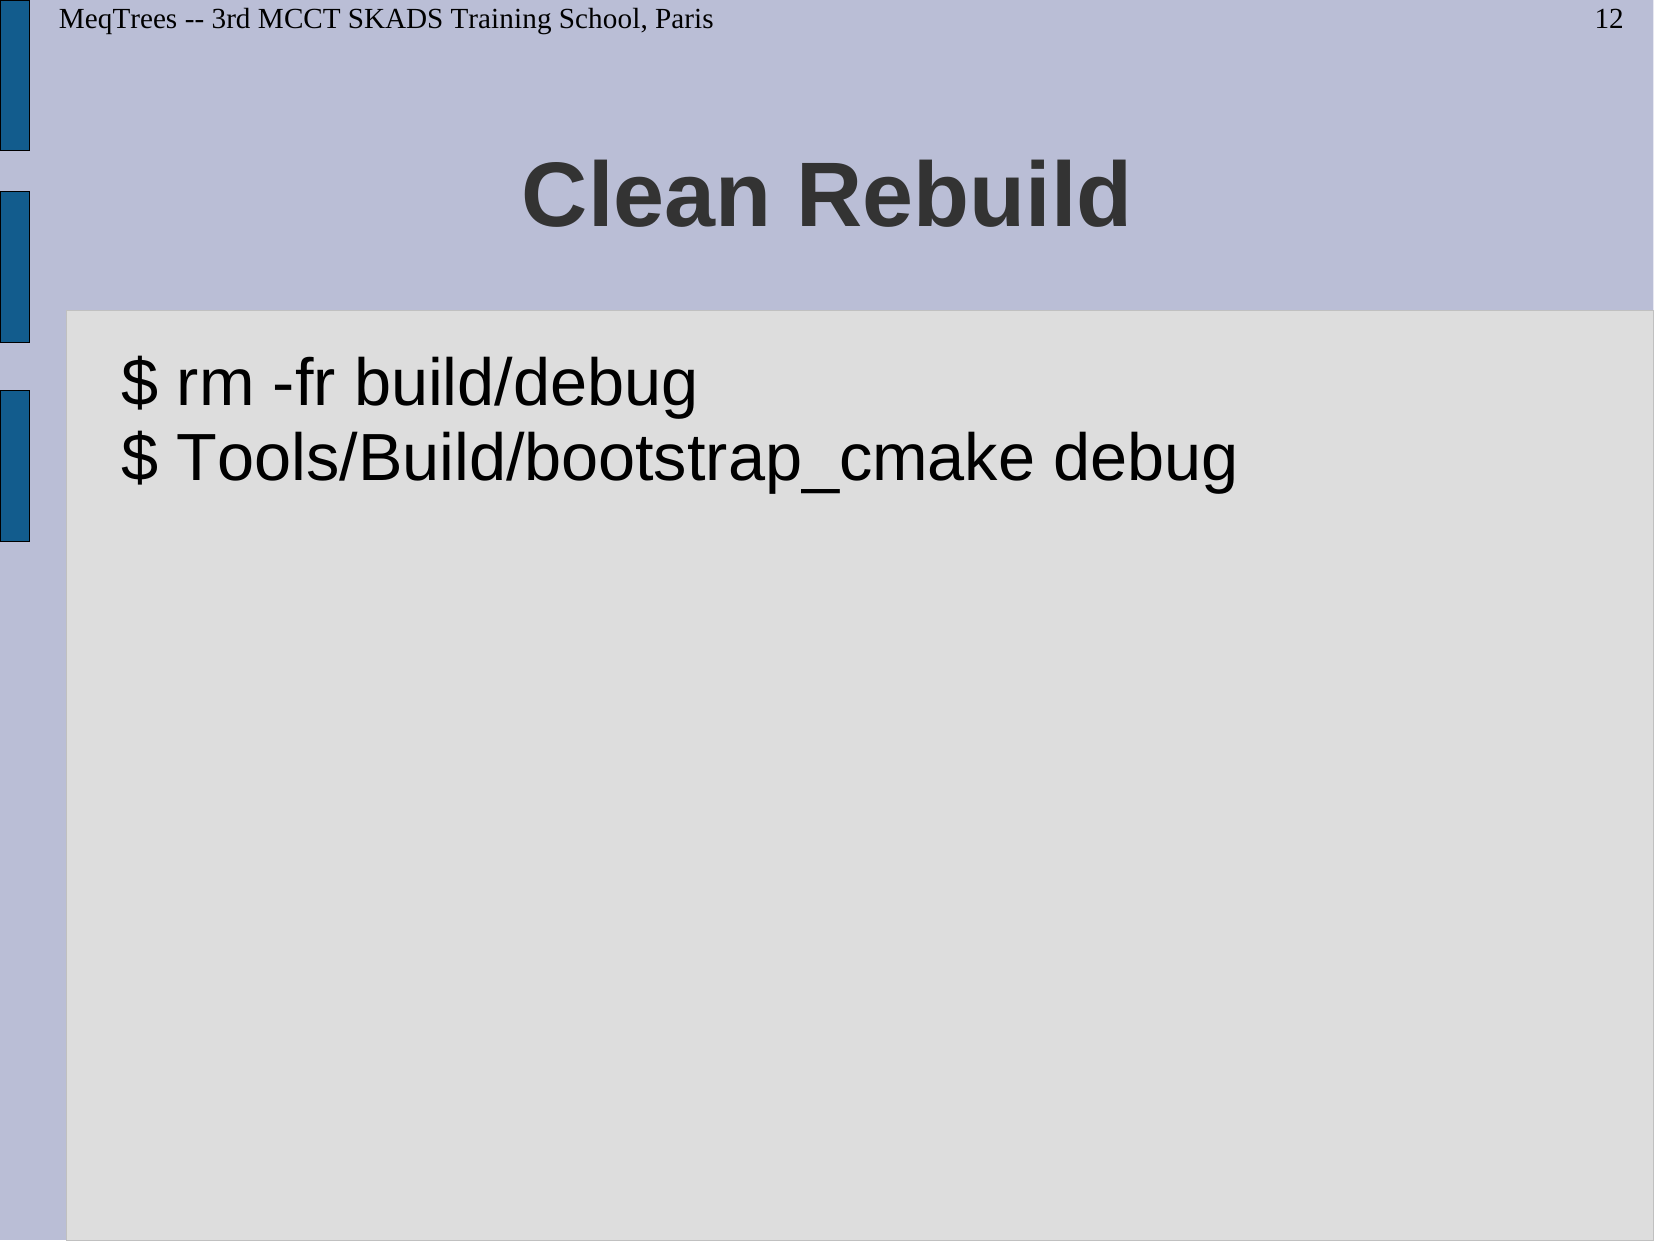

MeqTrees -- 3rd MCCT SKADS Training School, Paris
12
# Clean Rebuild
$ rm -fr build/debug
$ Tools/Build/bootstrap_cmake debug